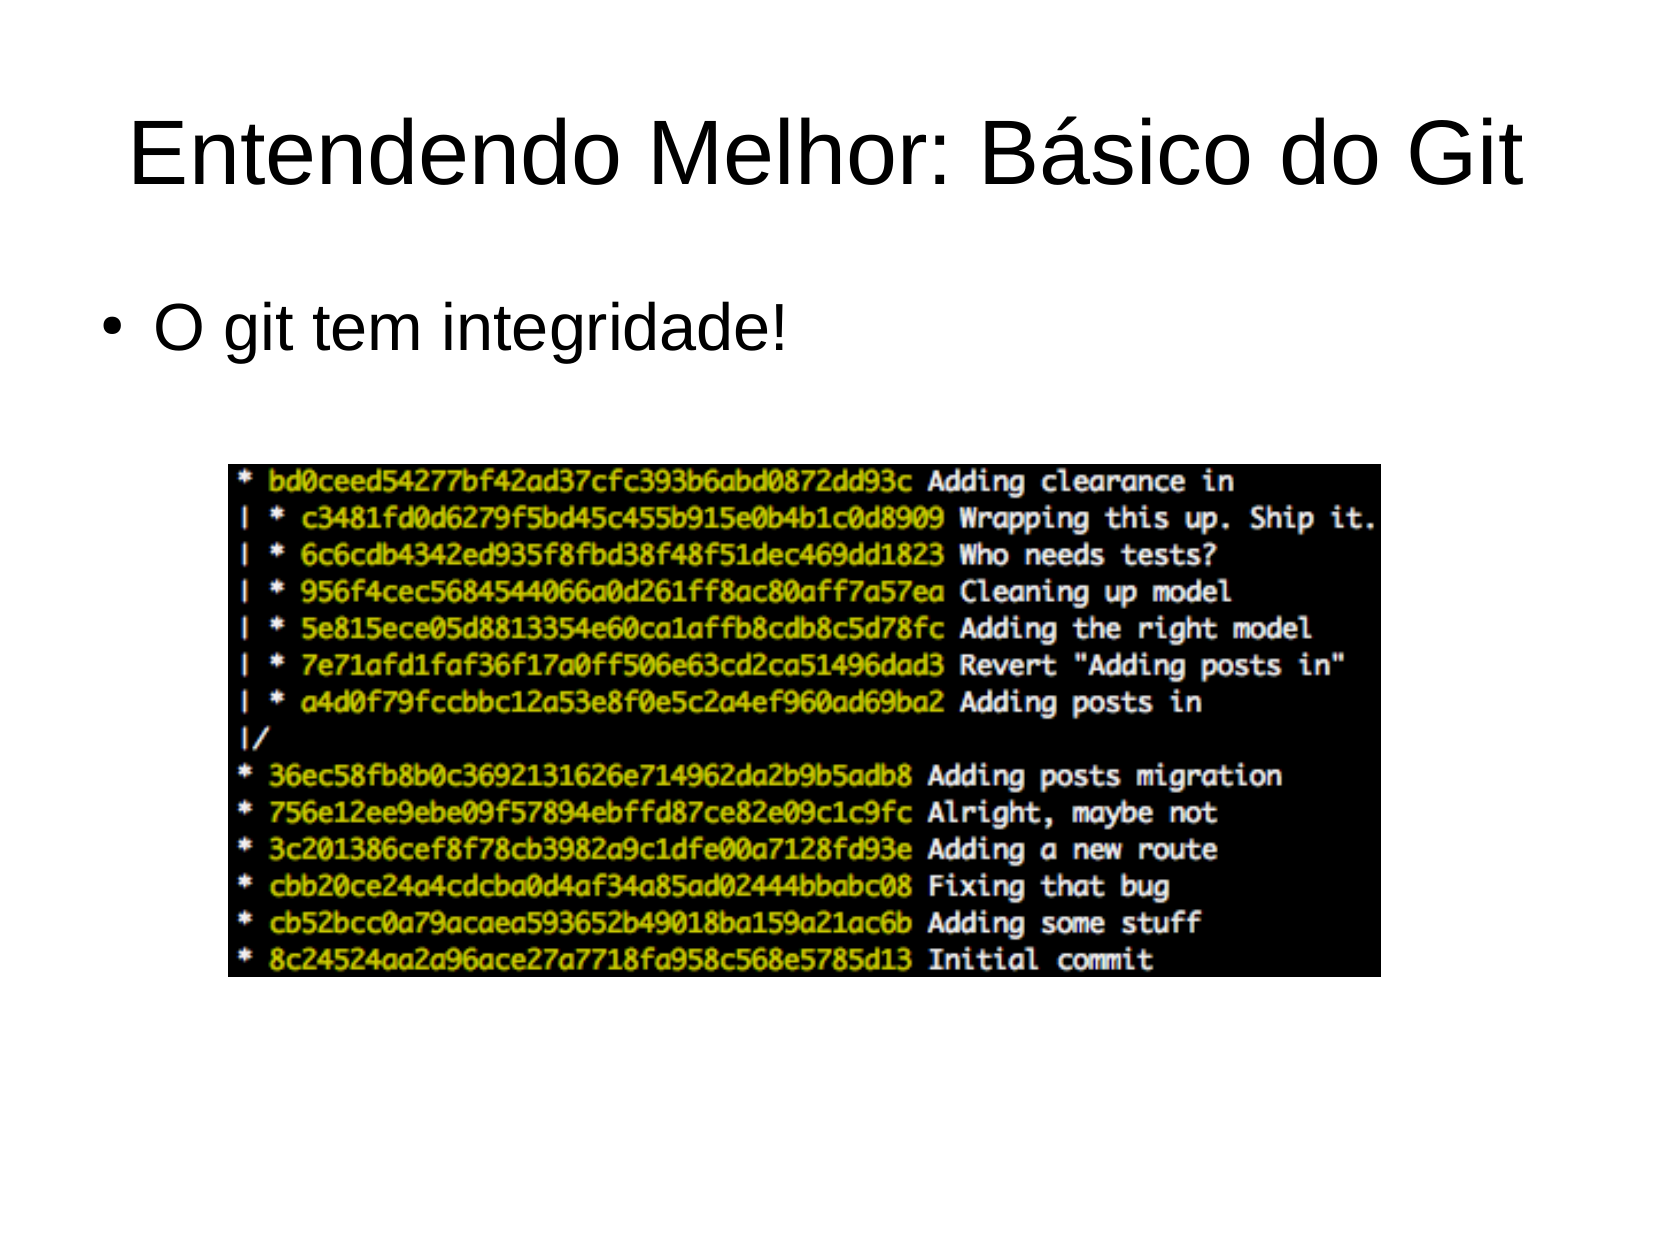

# Entendendo Melhor: Básico do Git
O git tem integridade!